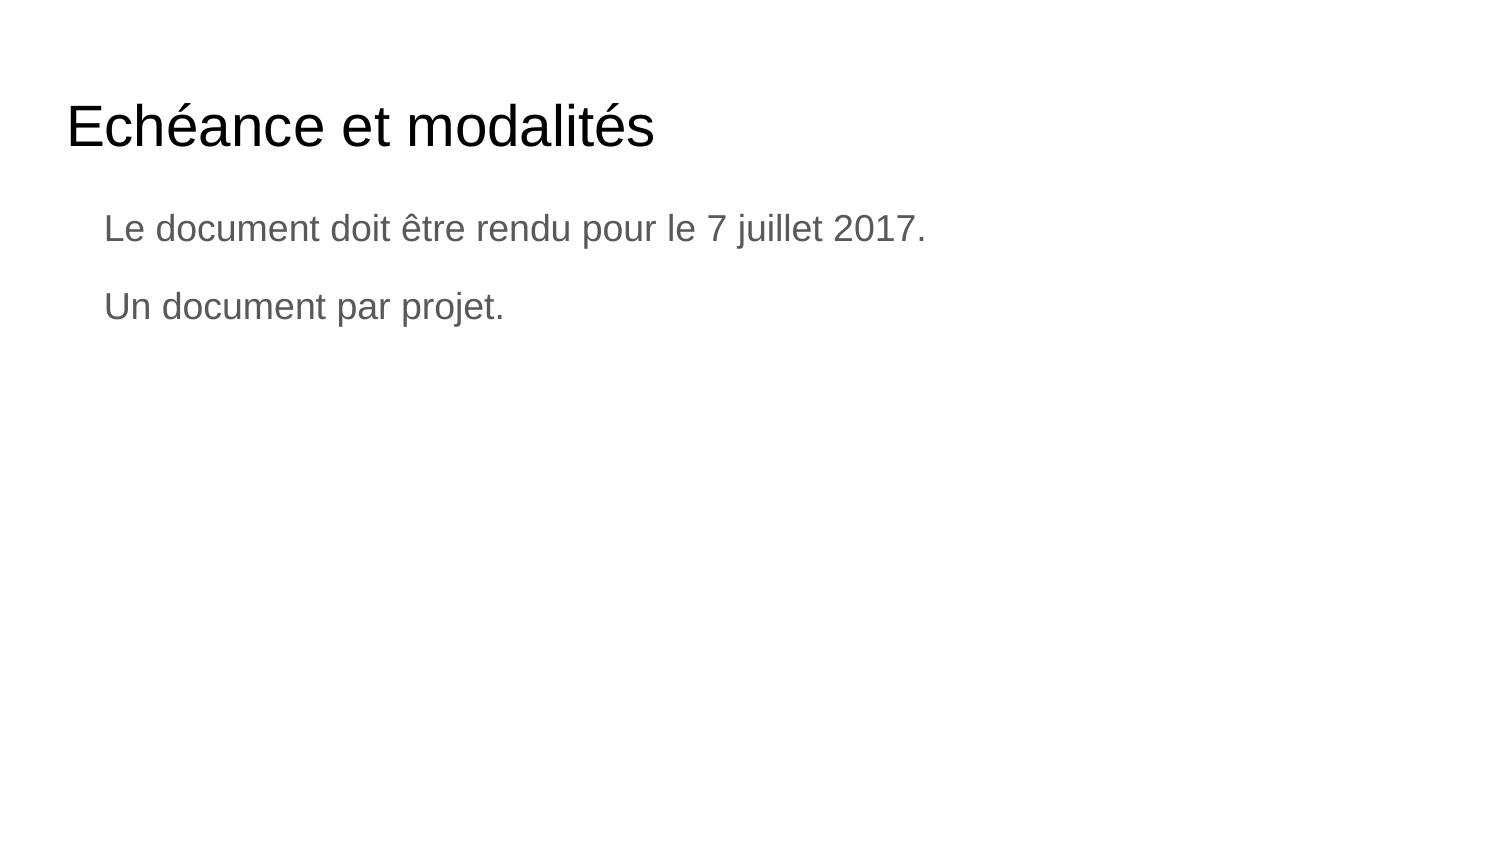

# Echéance et modalités
Le document doit être rendu pour le 7 juillet 2017.
Un document par projet.